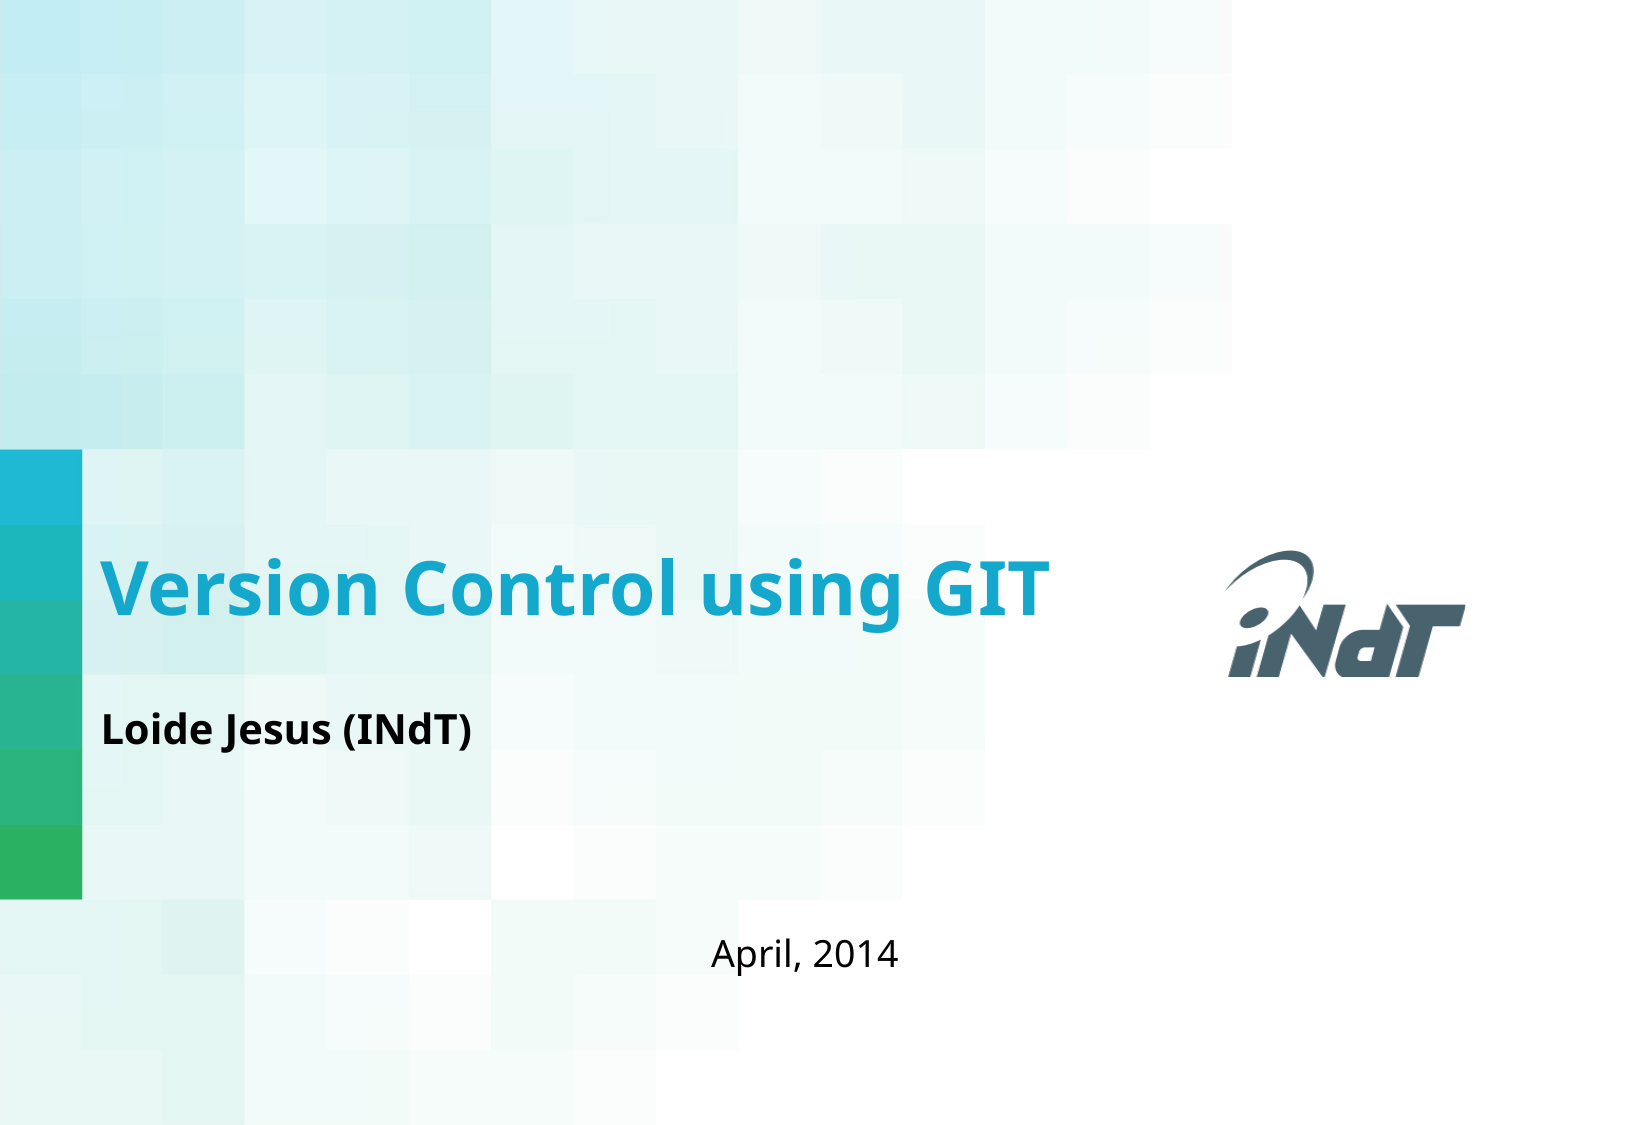

Version Control using GIT
Loide Jesus (INdT)
April, 2014